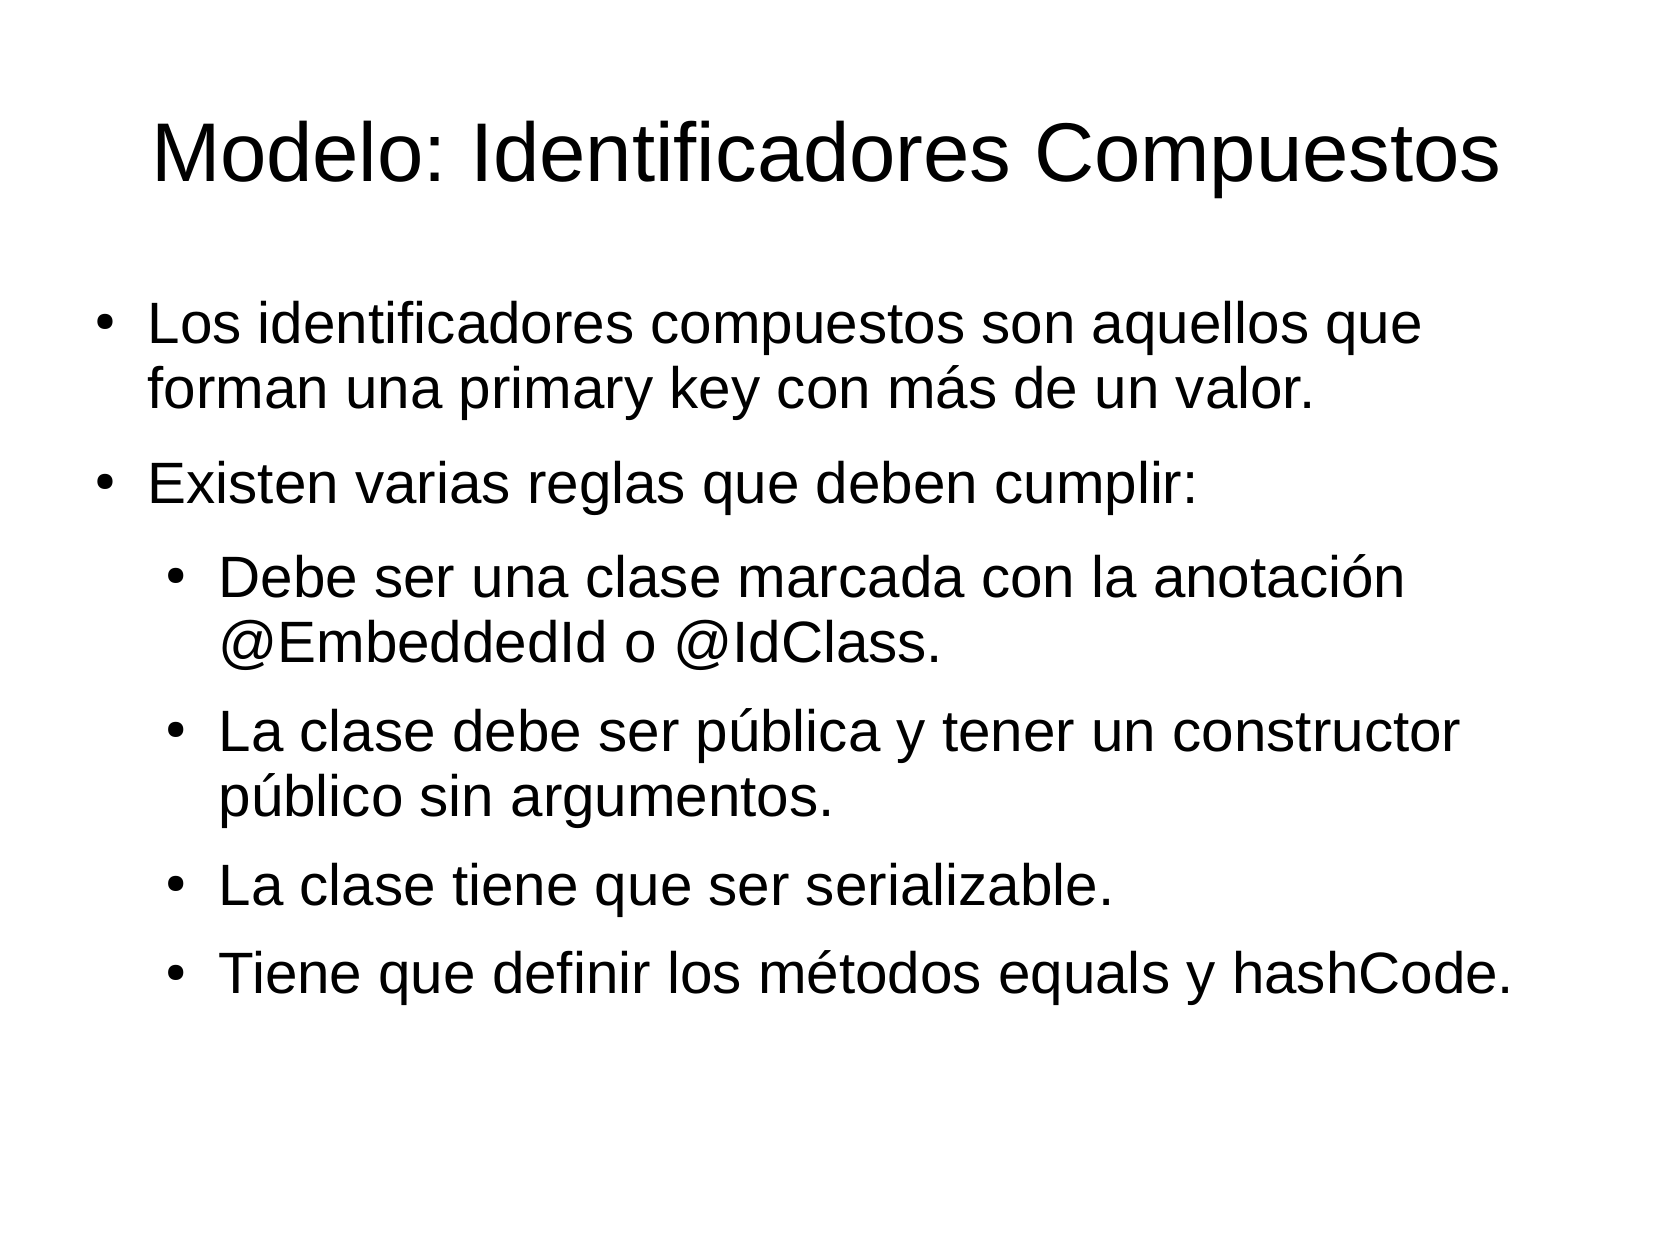

# Modelo: Identificadores Compuestos
Los identificadores compuestos son aquellos que forman una primary key con más de un valor.
Existen varias reglas que deben cumplir:
Debe ser una clase marcada con la anotación @EmbeddedId o @IdClass.
La clase debe ser pública y tener un constructor público sin argumentos.
La clase tiene que ser serializable.
Tiene que definir los métodos equals y hashCode.